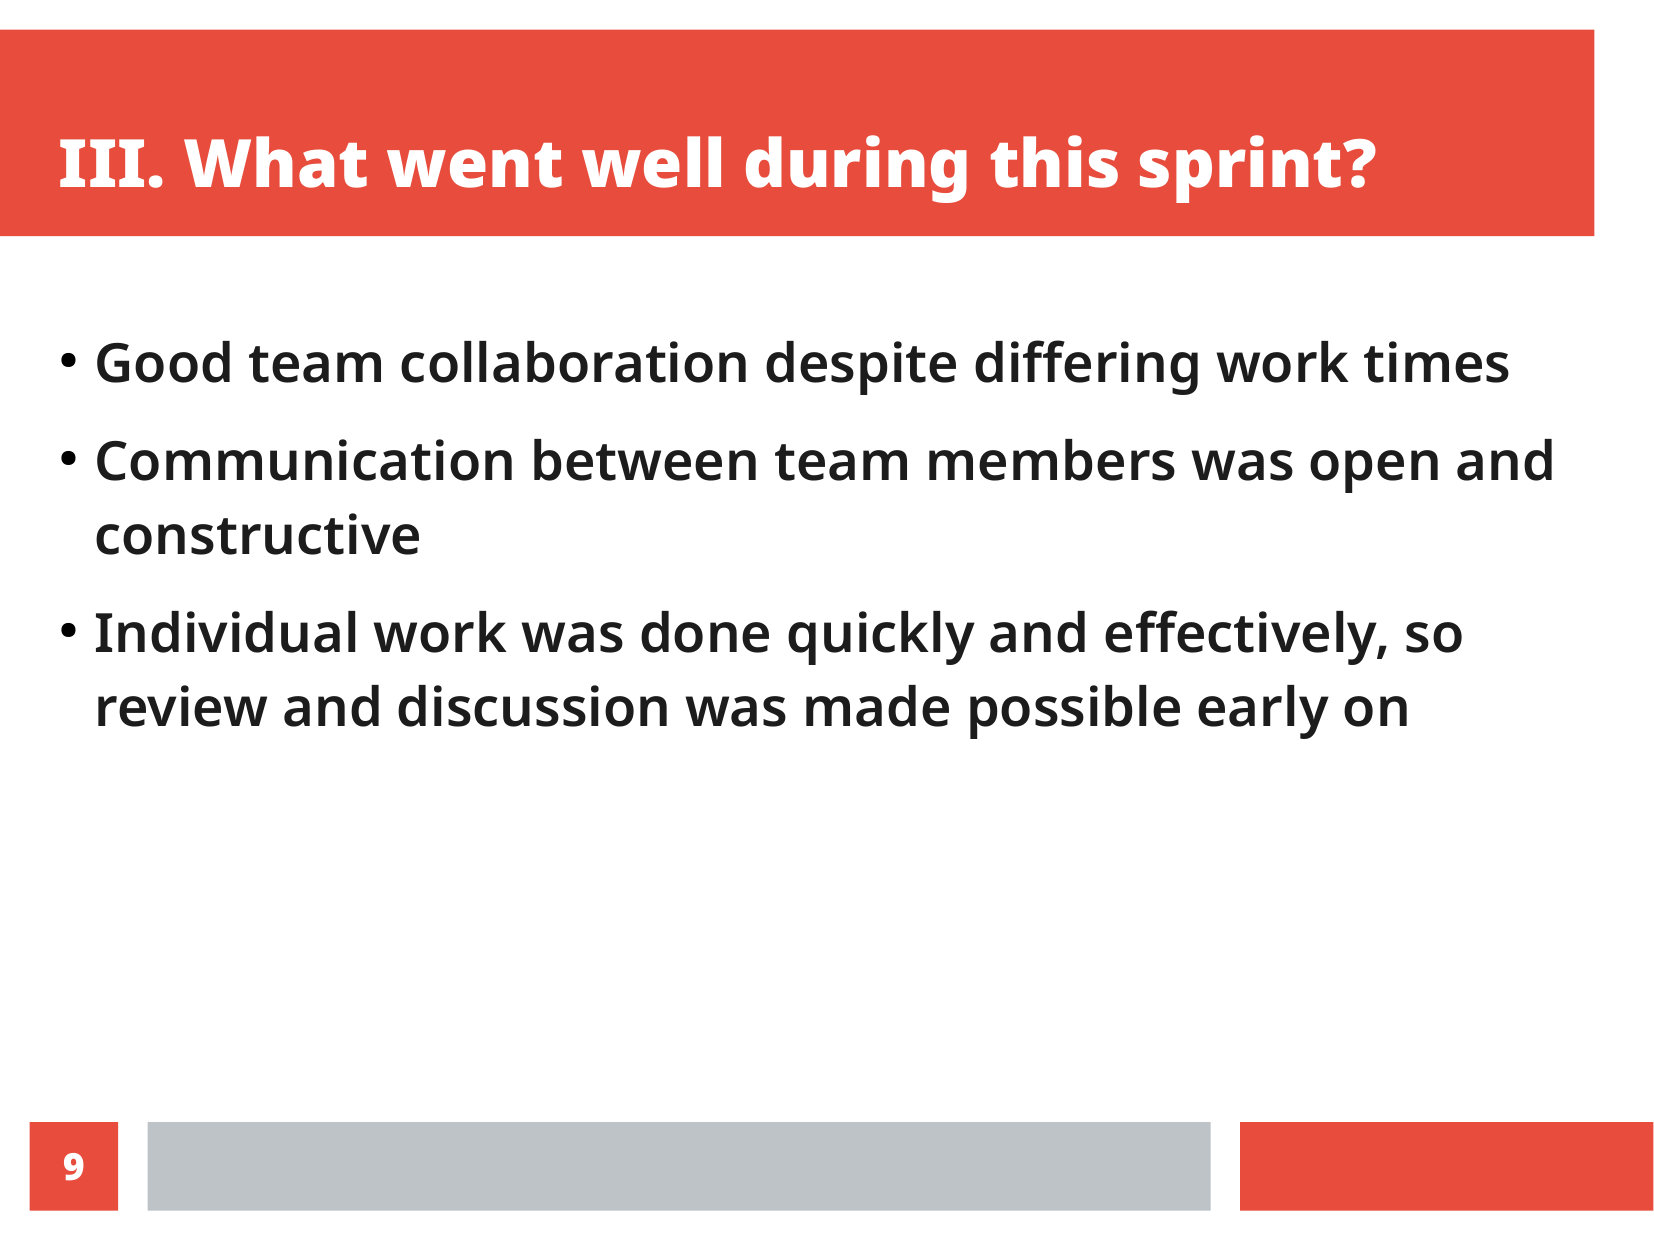

# III. What went well during this sprint?
Good team collaboration despite differing work times
Communication between team members was open and constructive
Individual work was done quickly and effectively, so review and discussion was made possible early on
9